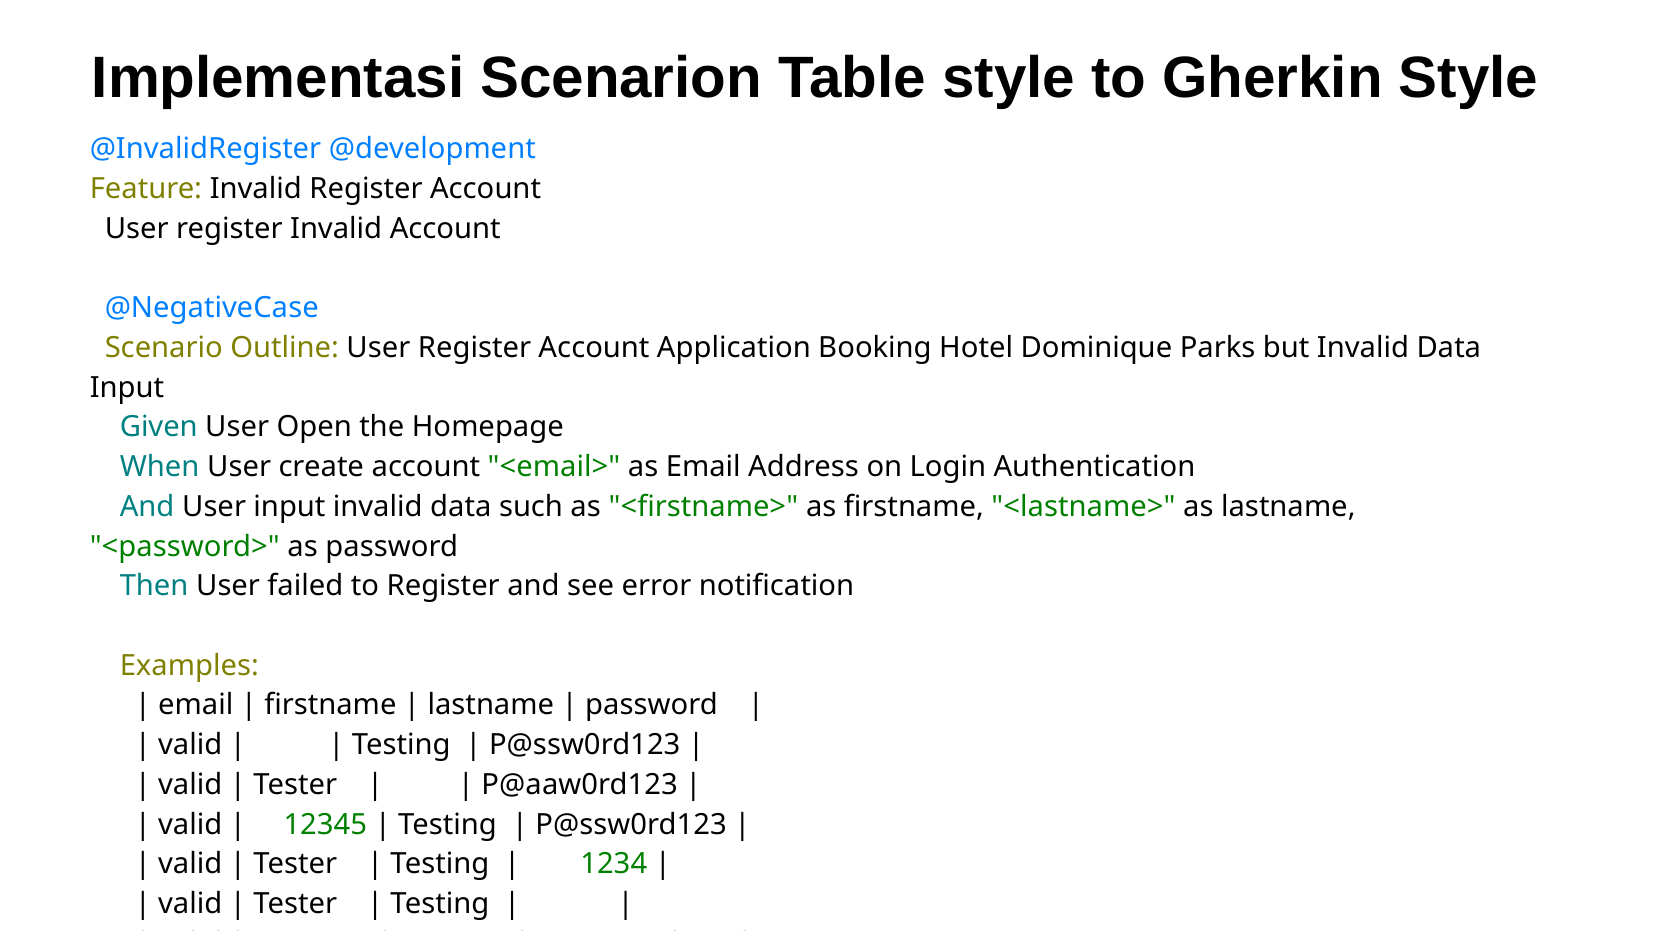

# Implementasi Scenarion Table style to Gherkin Style
@InvalidRegister @development
Feature: Invalid Register Account
 User register Invalid Account
 @NegativeCase
 Scenario Outline: User Register Account Application Booking Hotel Dominique Parks but Invalid Data Input
 Given User Open the Homepage
 When User create account "<email>" as Email Address on Login Authentication
 And User input invalid data such as "<firstname>" as firstname, "<lastname>" as lastname, "<password>" as password
 Then User failed to Register and see error notification
 Examples:
 | email | firstname | lastname | password |
 | valid | | Testing | P@ssw0rd123 |
 | valid | Tester | | P@aaw0rd123 |
 | valid | 12345 | Testing | P@ssw0rd123 |
 | valid | Tester | Testing | 1234 |
 | valid | Tester | Testing | |
 | valid | @ris@ | Testing | P@ssw0rd123 |
 | valid | Tester | T35t1n9 | P@ssw0rd123 |